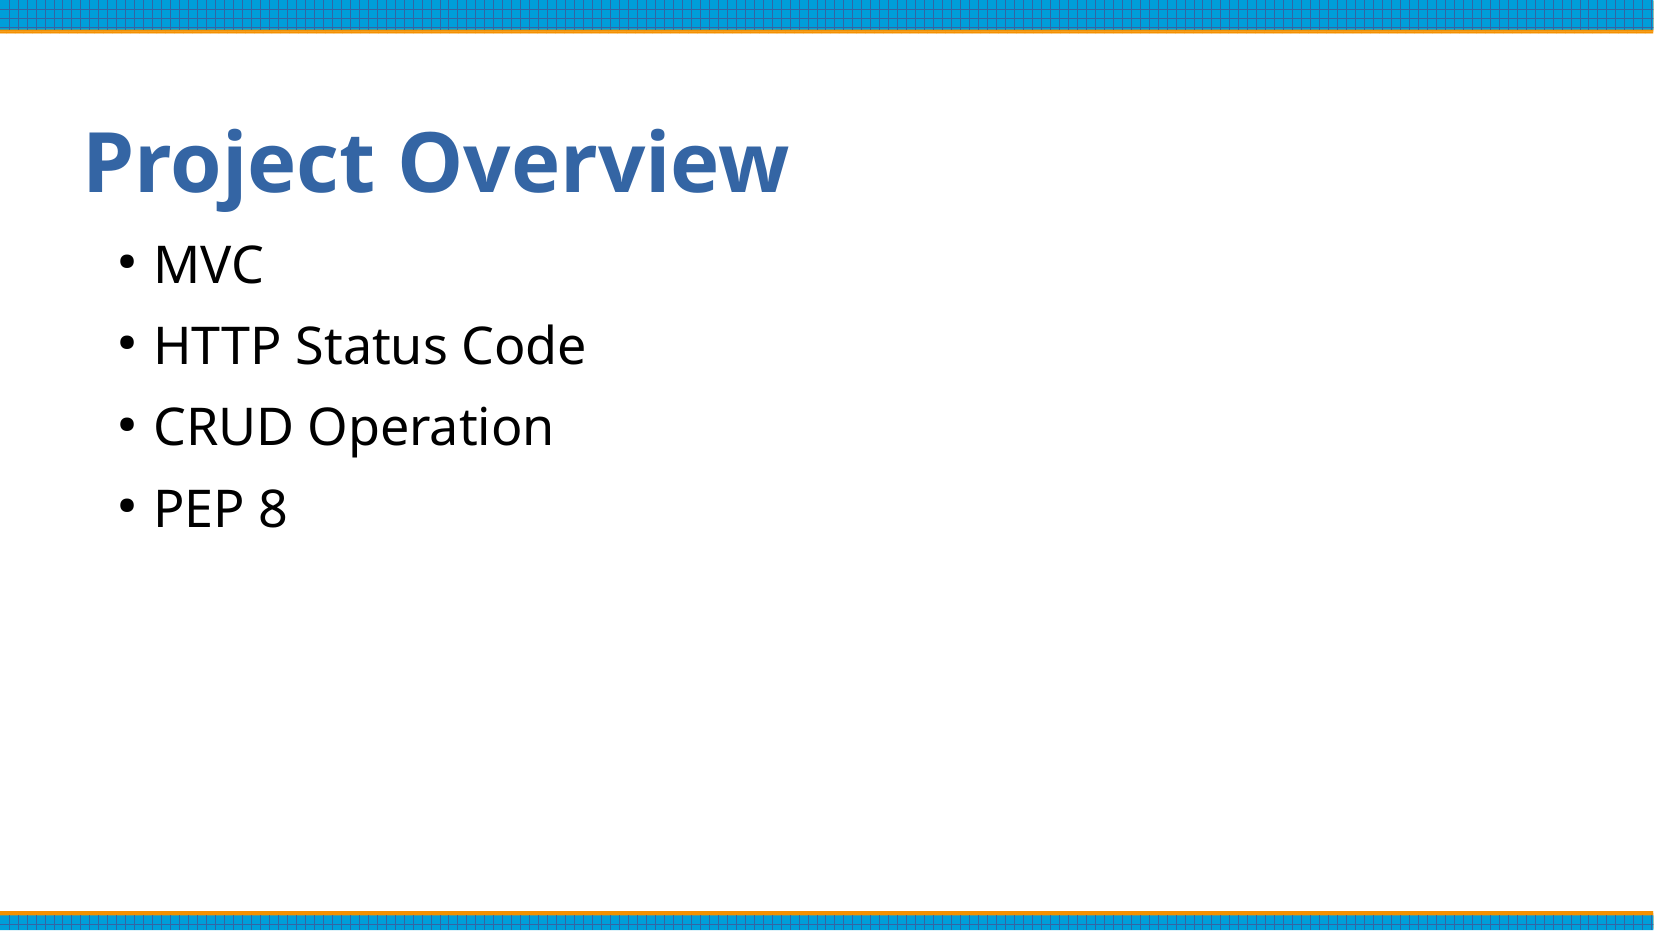

# Project Overview
MVC
HTTP Status Code
CRUD Operation
PEP 8